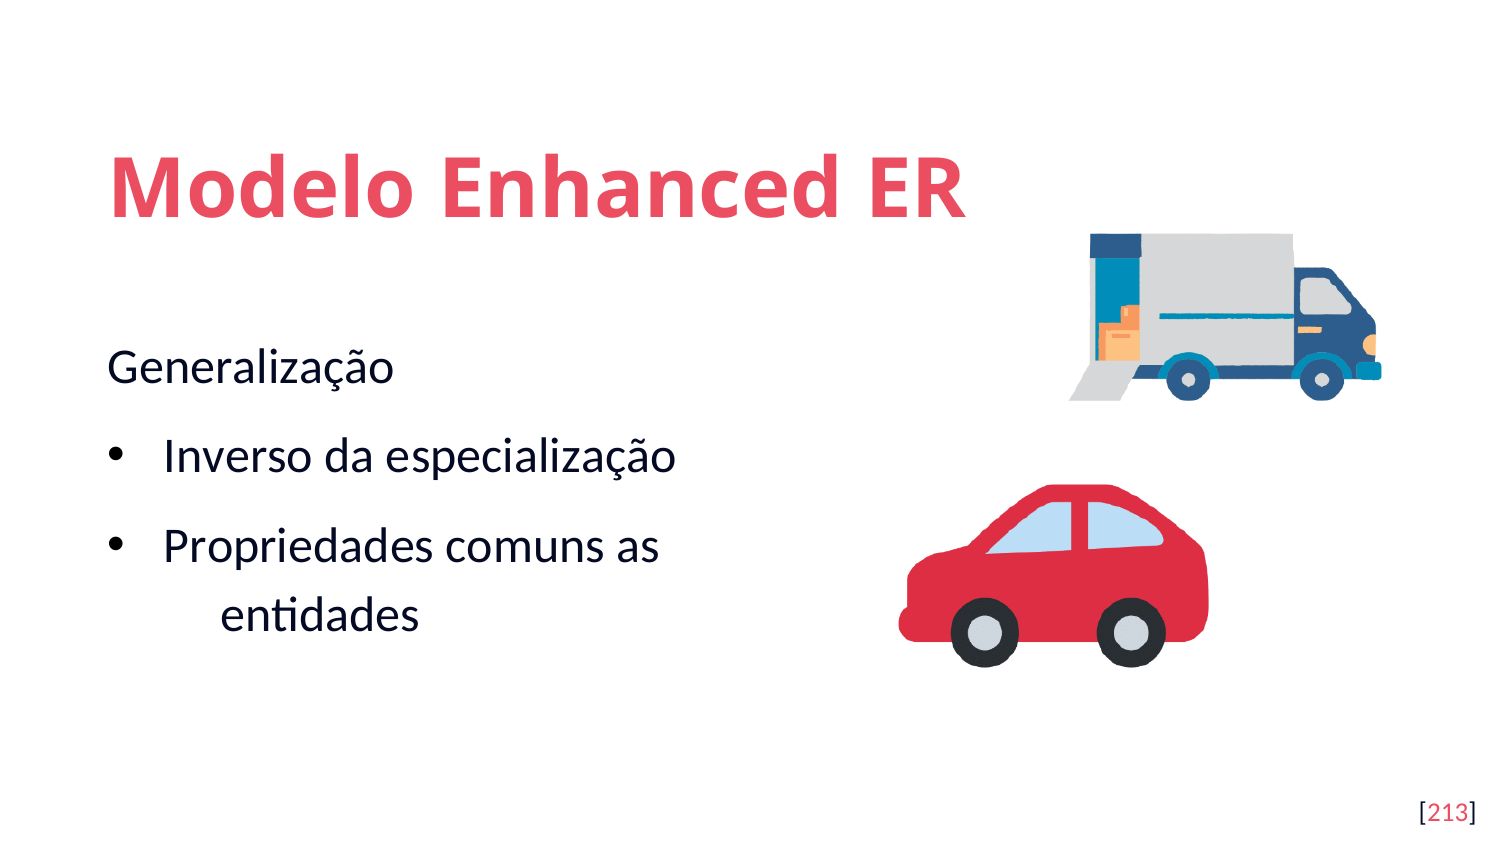

Modelo Enhanced ER
Generalização
Inverso da especialização
Propriedades comuns as entidades